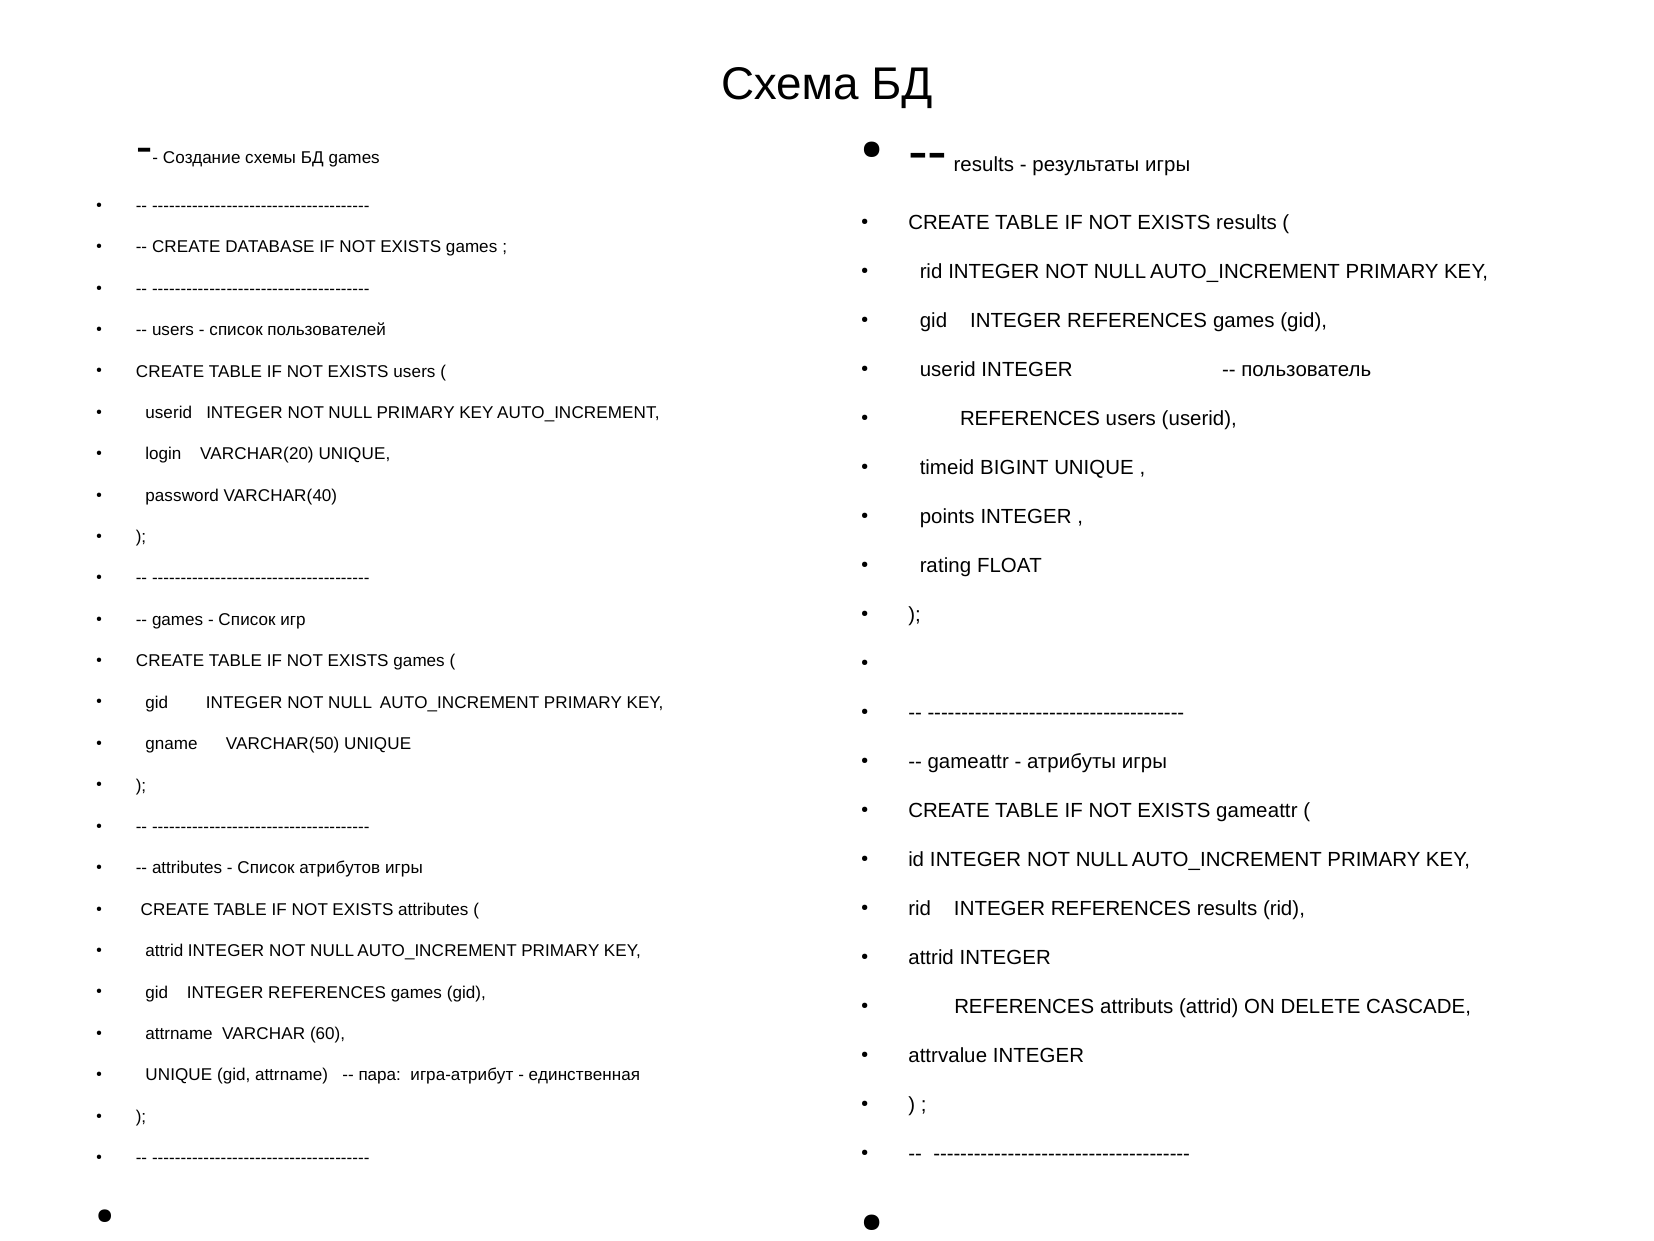

# Схема БД
-- Создание схемы БД games
-- --------------------------------------
-- CREATE DATABASE IF NOT EXISTS games ;
-- --------------------------------------
-- users - список пользователей
CREATE TABLE IF NOT EXISTS users (
 userid INTEGER NOT NULL PRIMARY KEY AUTO_INCREMENT,
 login VARCHAR(20) UNIQUE,
 password VARCHAR(40)
);
-- --------------------------------------
-- games - Список игр
CREATE TABLE IF NOT EXISTS games (
 gid INTEGER NOT NULL AUTO_INCREMENT PRIMARY KEY,
 gname VARCHAR(50) UNIQUE
);
-- --------------------------------------
-- attributes - Список атрибутов игры
 CREATE TABLE IF NOT EXISTS attributes (
 attrid INTEGER NOT NULL AUTO_INCREMENT PRIMARY KEY,
 gid INTEGER REFERENCES games (gid),
 attrname VARCHAR (60),
 UNIQUE (gid, attrname) -- пара: игра-атрибут - единственная
);
-- --------------------------------------
-- results - результаты игры
CREATE TABLE IF NOT EXISTS results (
 rid INTEGER NOT NULL AUTO_INCREMENT PRIMARY KEY,
 gid INTEGER REFERENCES games (gid),
 userid INTEGER -- пользователь
 REFERENCES users (userid),
 timeid BIGINT UNIQUE ,
 points INTEGER ,
 rating FLOAT
);
-- --------------------------------------
-- gameattr - атрибуты игры
CREATE TABLE IF NOT EXISTS gameattr (
id INTEGER NOT NULL AUTO_INCREMENT PRIMARY KEY,
rid INTEGER REFERENCES results (rid),
attrid INTEGER
 REFERENCES attributs (attrid) ON DELETE CASCADE,
attrvalue INTEGER
) ;
-- --------------------------------------